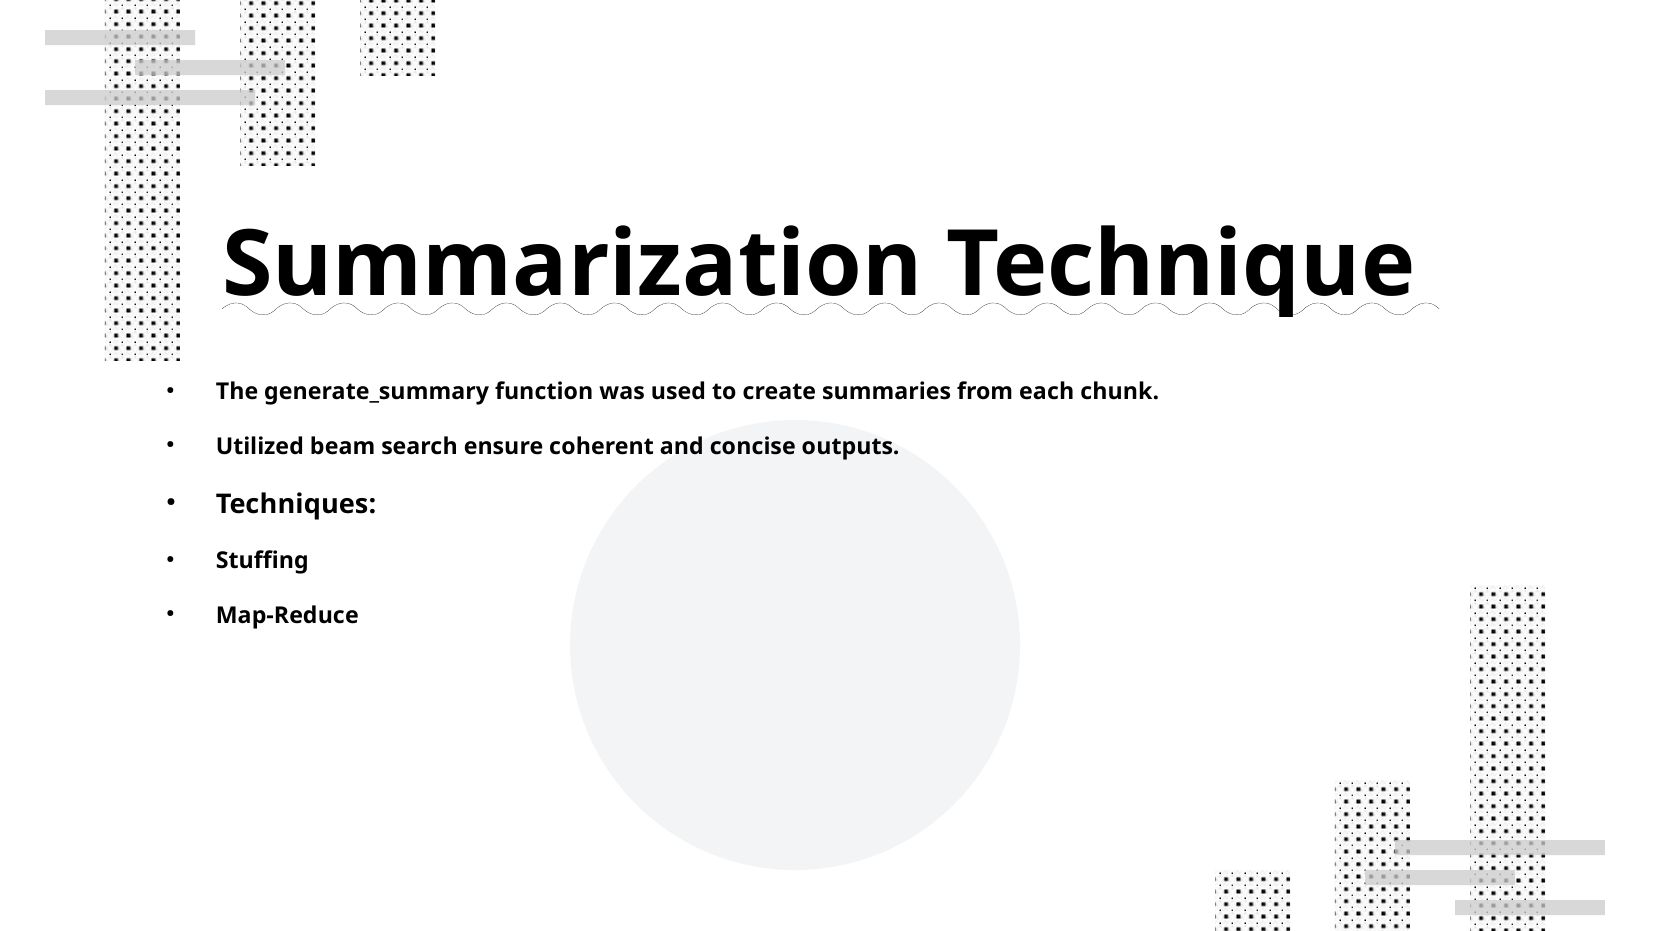

# Summarization Technique
The generate_summary function was used to create summaries from each chunk.
Utilized beam search ensure coherent and concise outputs.
Techniques:
Stuffing
Map-Reduce